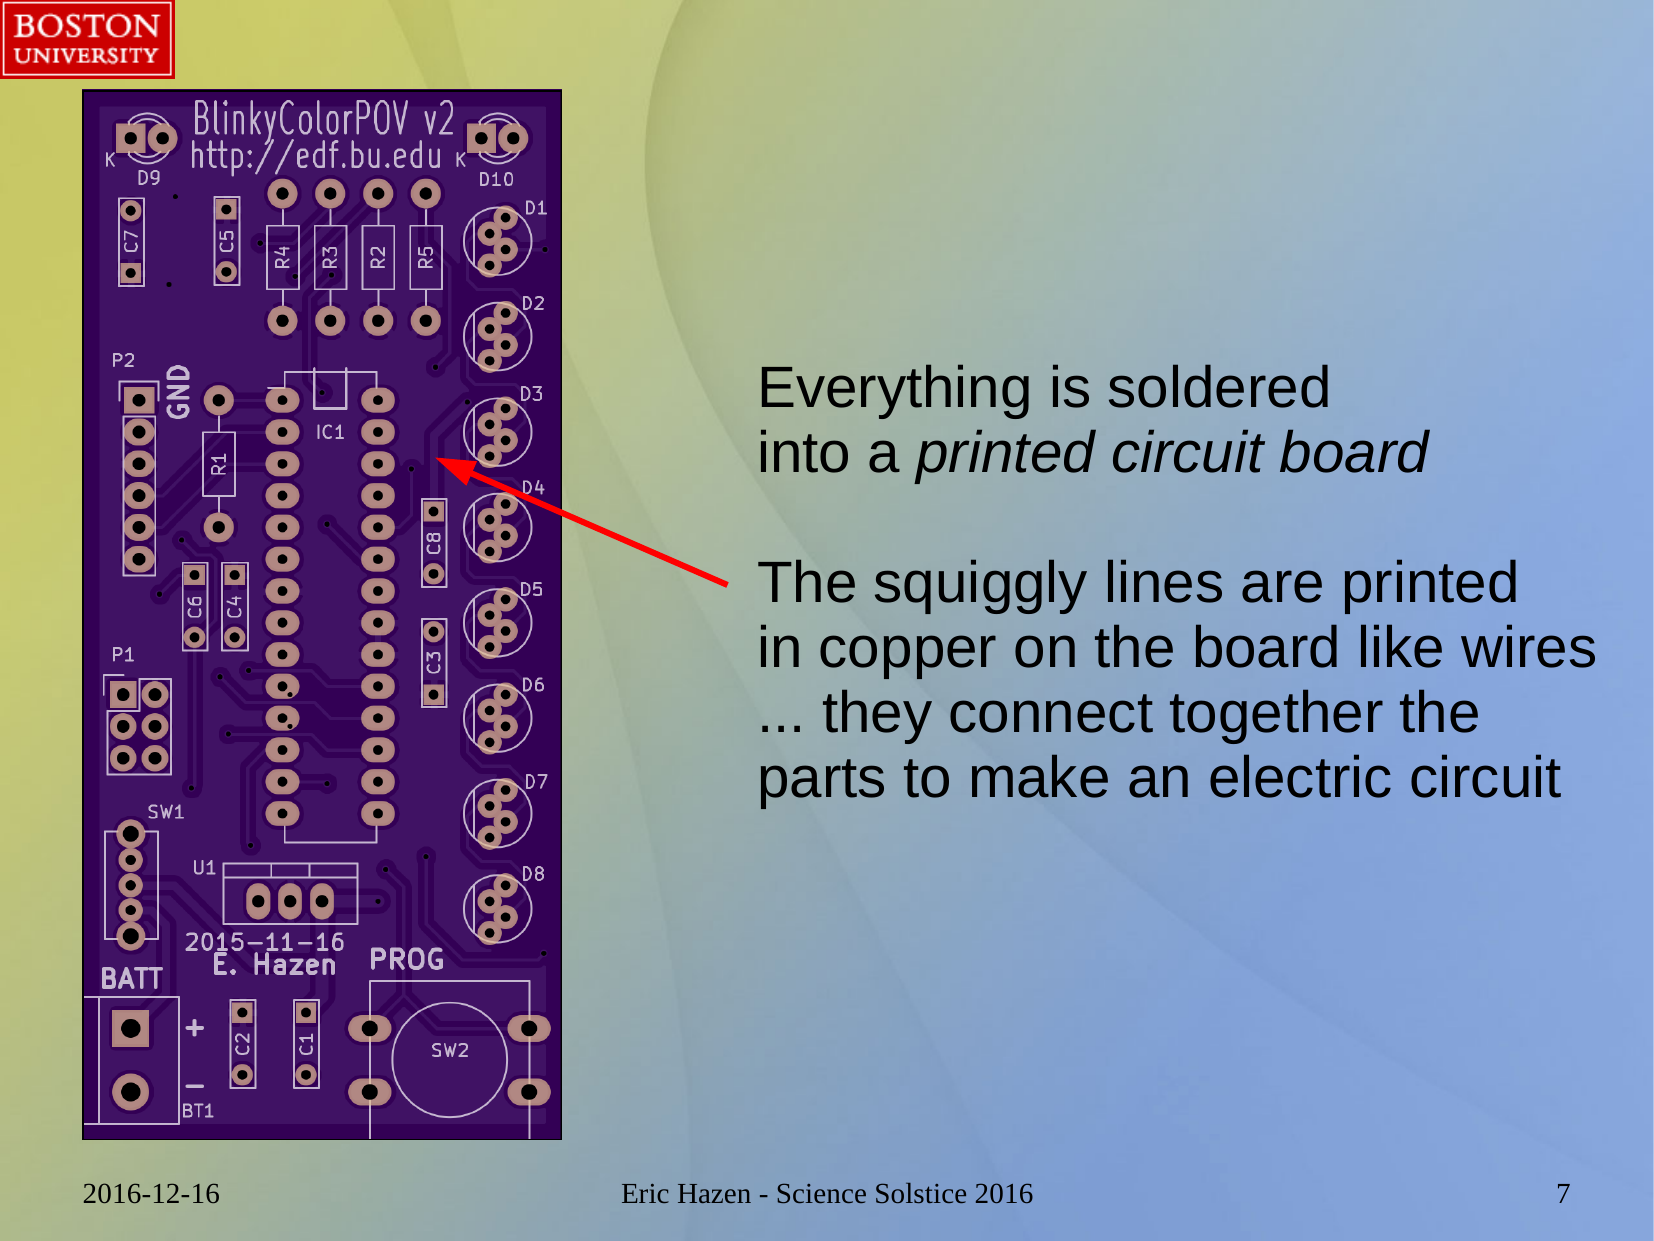

Everything is soldered
into a printed circuit board
The squiggly lines are printed
in copper on the board like wires
... they connect together the
parts to make an electric circuit
2016-12-16
Eric Hazen - Science Solstice 2016
7